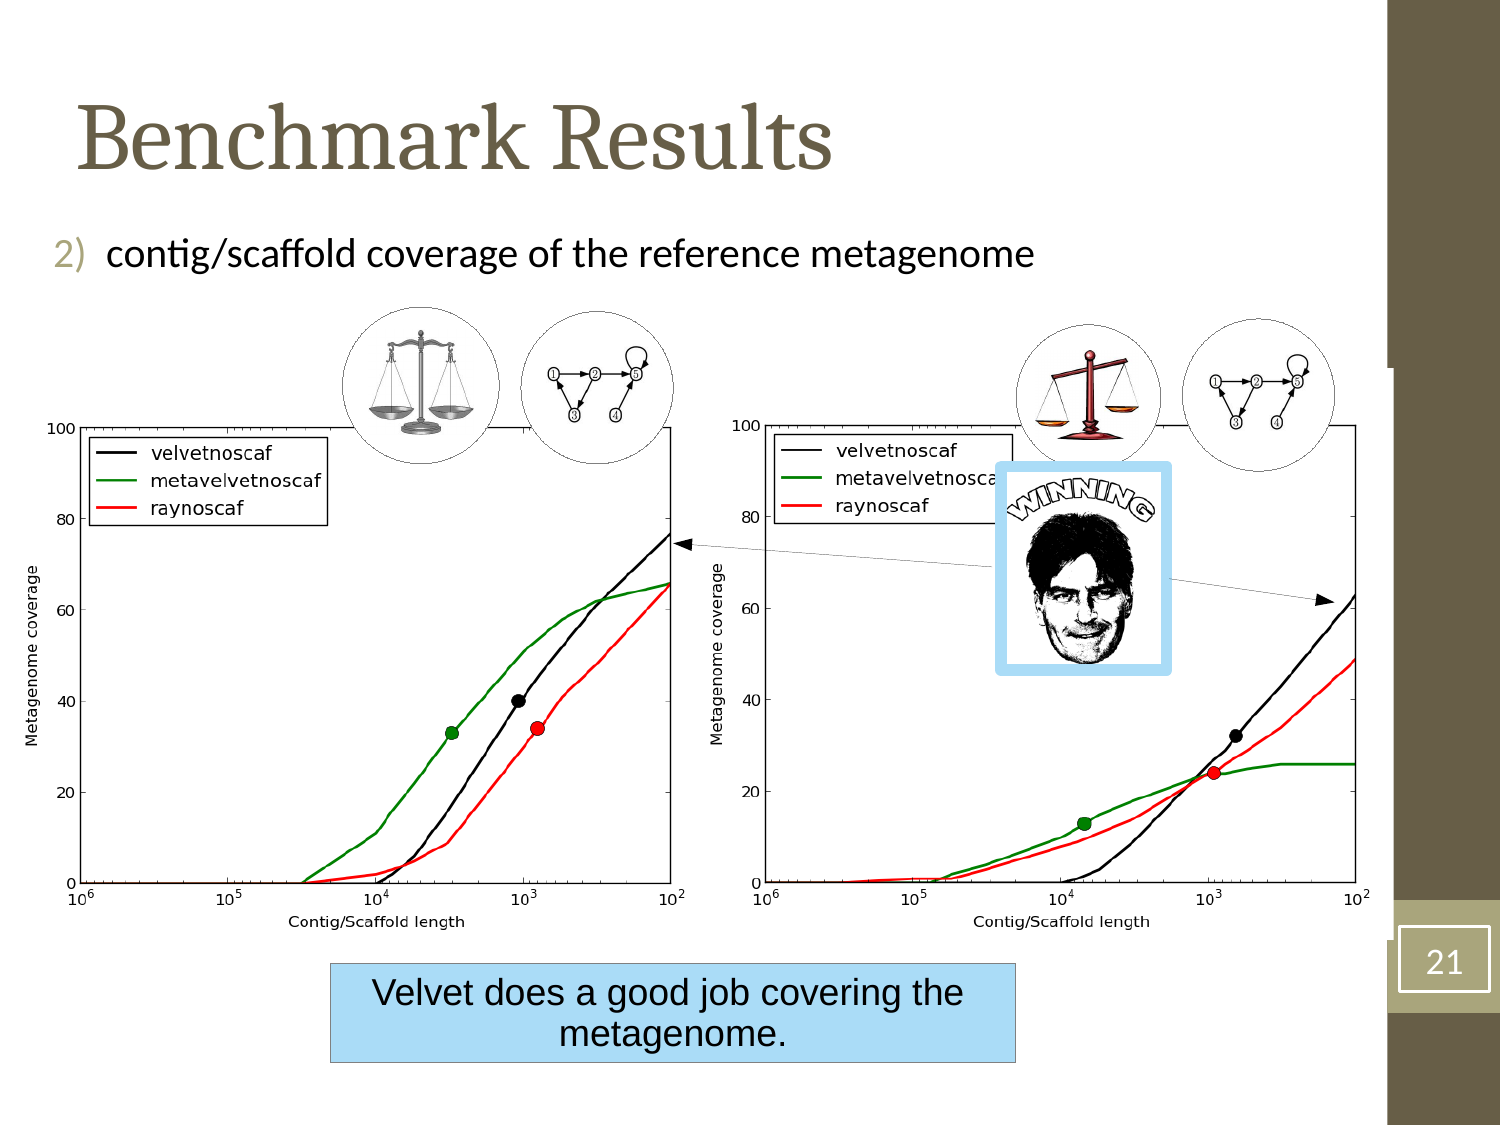

# Benchmark Results
contig/scaﬀold coverage of the reference metagenome
21
Velvet does a good job covering the metagenome.